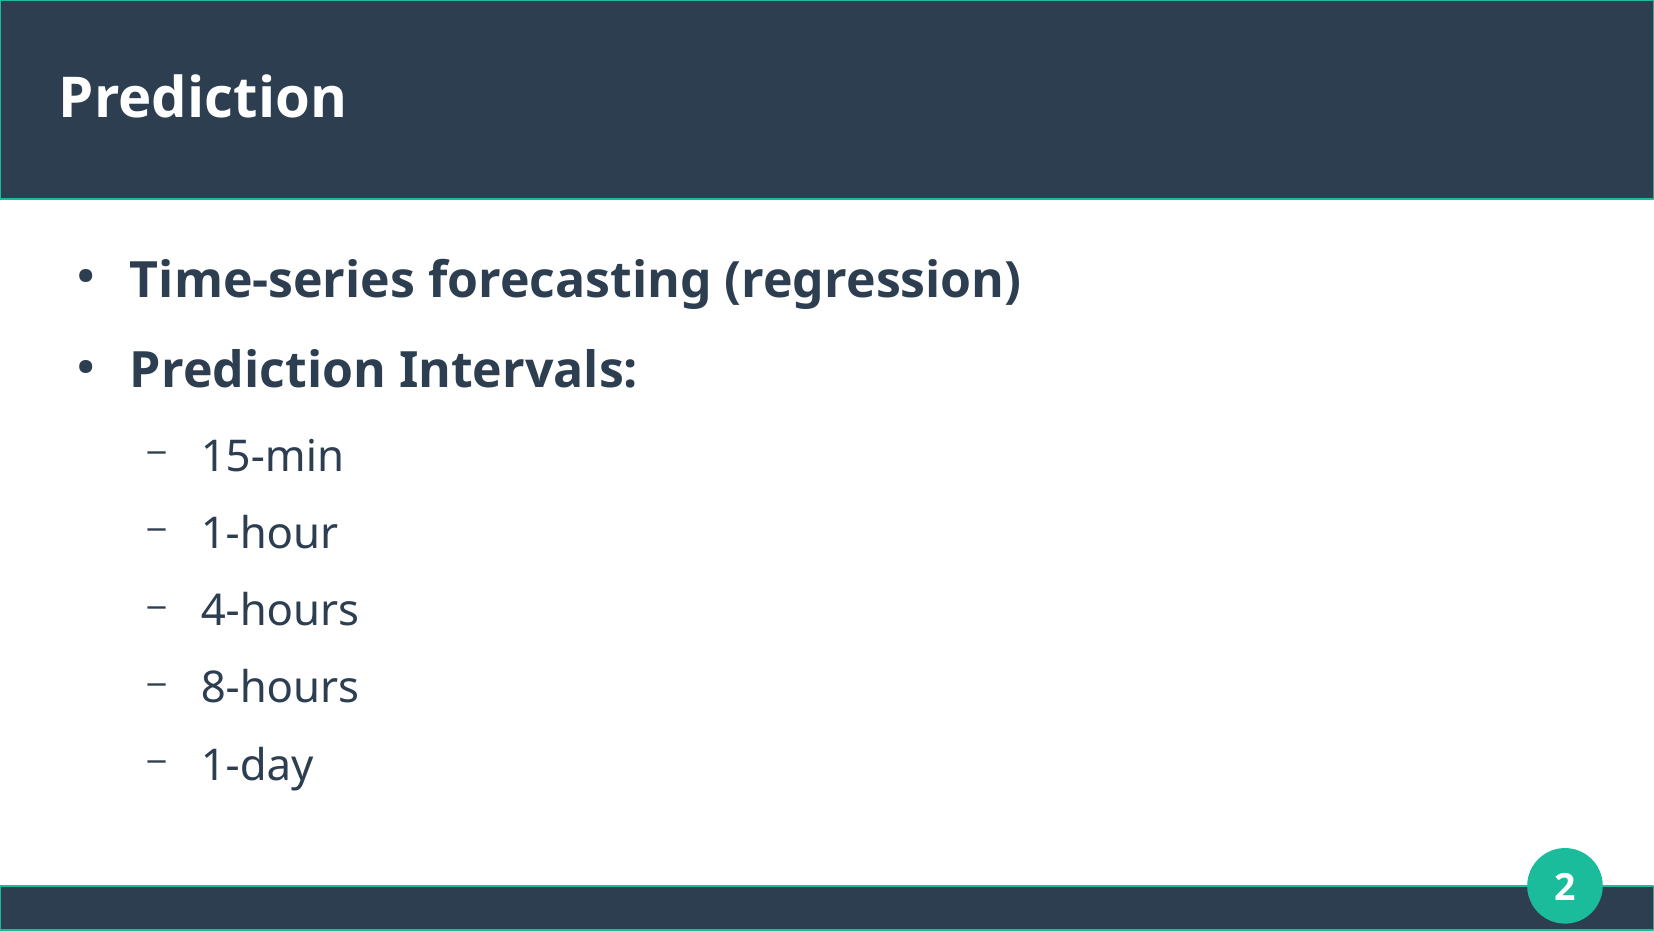

# Prediction
Time-series forecasting (regression)
Prediction Intervals:
15-min
1-hour
4-hours
8-hours
1-day
2